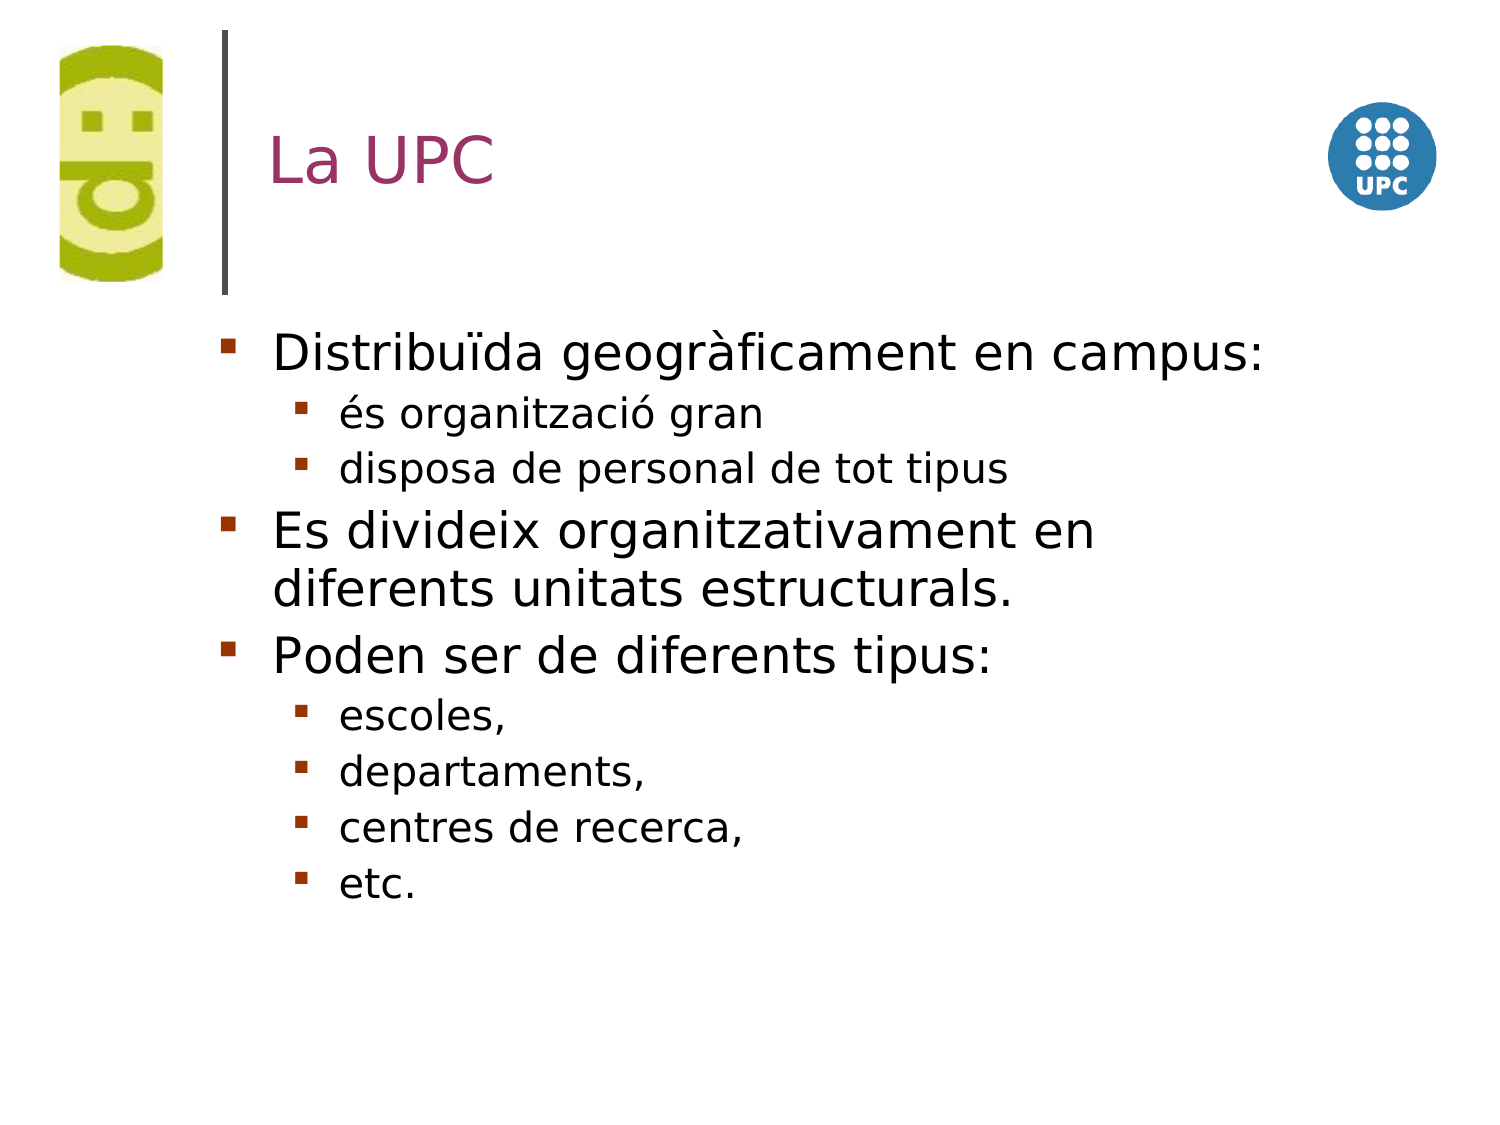

# La UPC
Distribuïda geogràficament en campus:
és organització gran
disposa de personal de tot tipus
Es divideix organitzativament en diferents unitats estructurals.
Poden ser de diferents tipus:
escoles,
departaments,
centres de recerca,
etc.